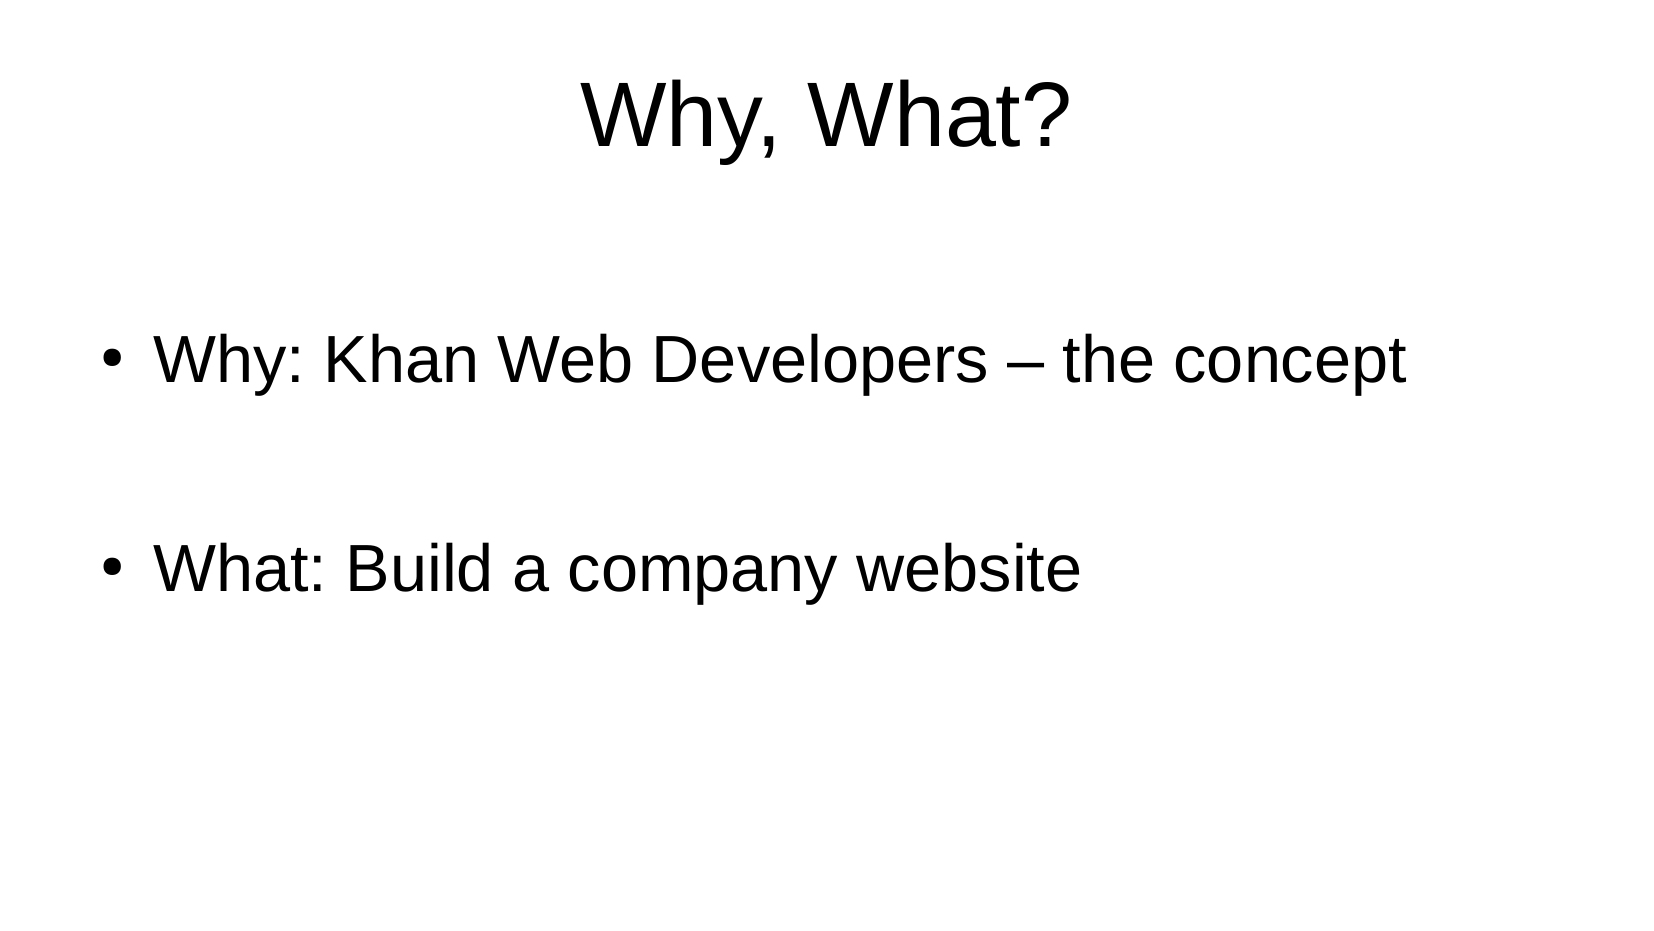

# Why, What?
Why: Khan Web Developers – the concept
What: Build a company website